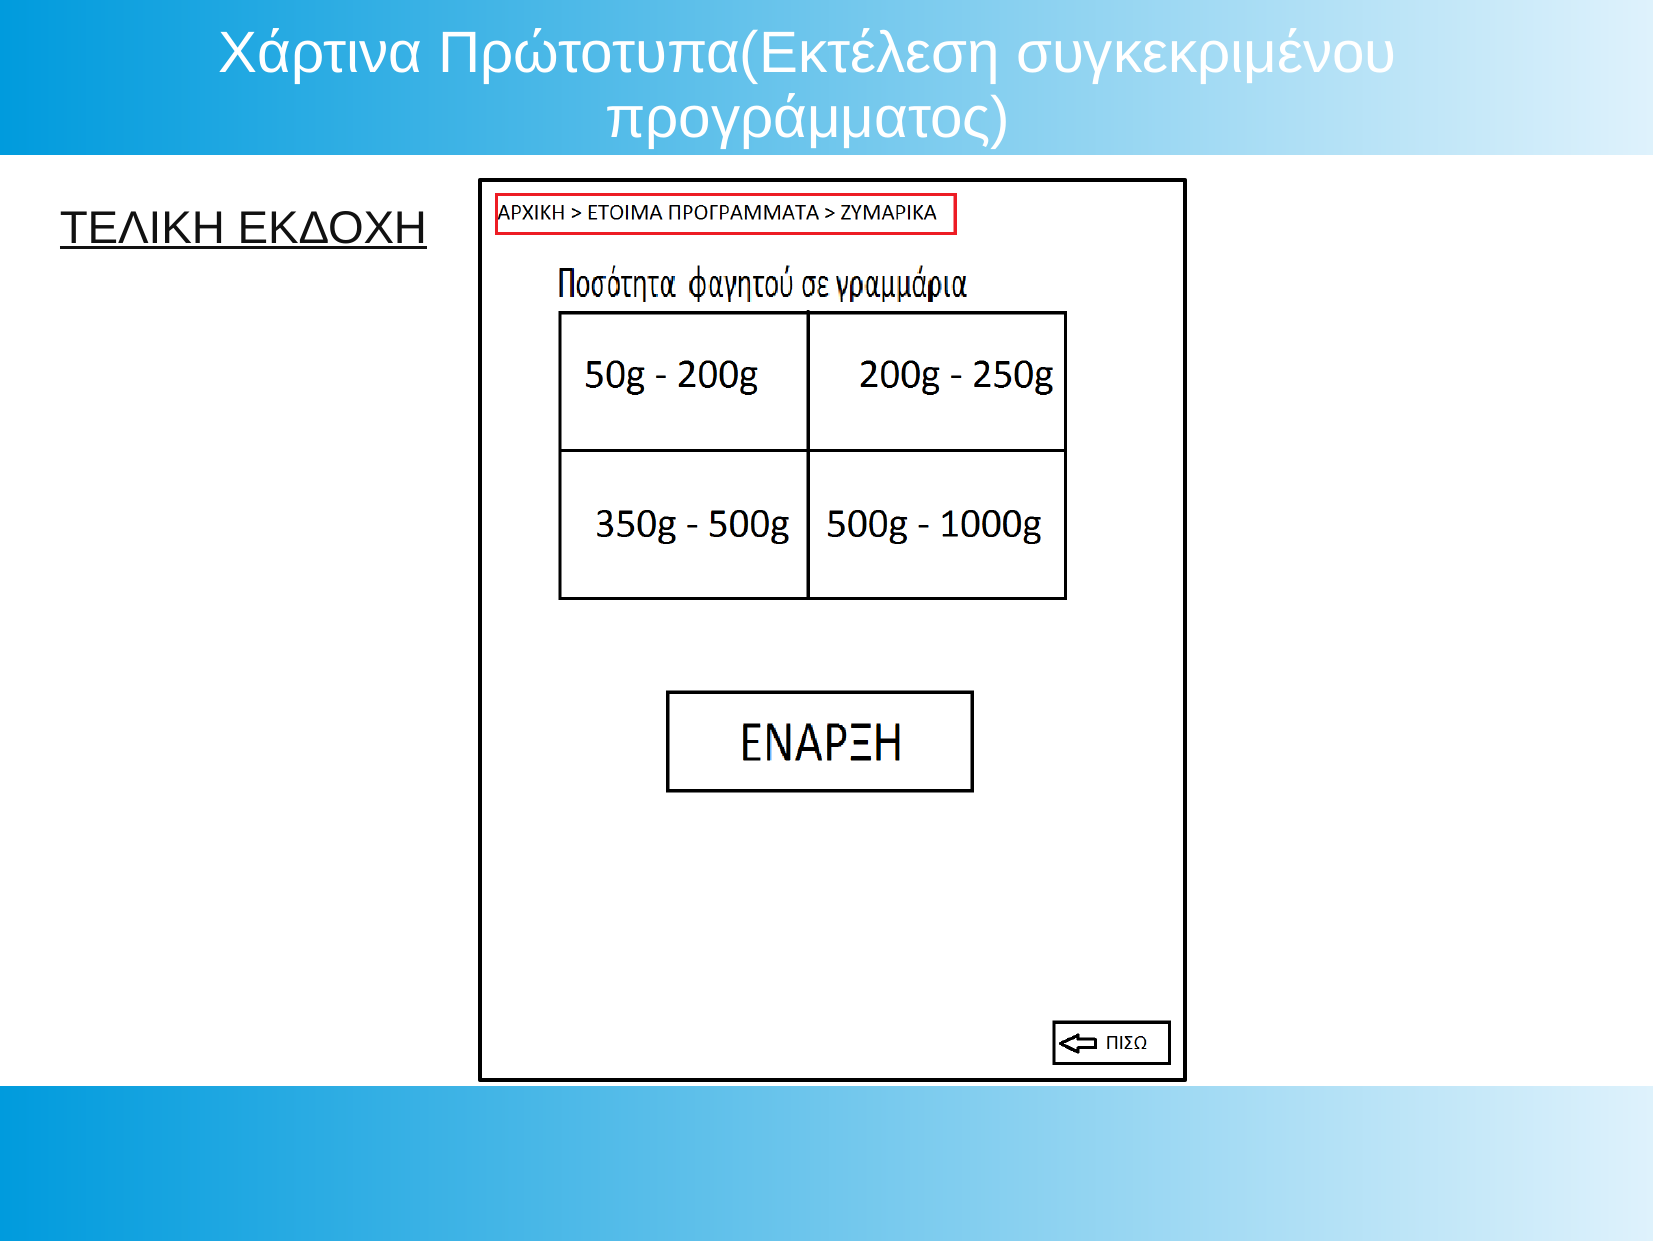

# Χάρτινα Πρώτοτυπα(Εκτέλεση συγκεκριμένου προγράμματος)
ΤΕΛΙΚΗ ΕΚΔΟΧΗ